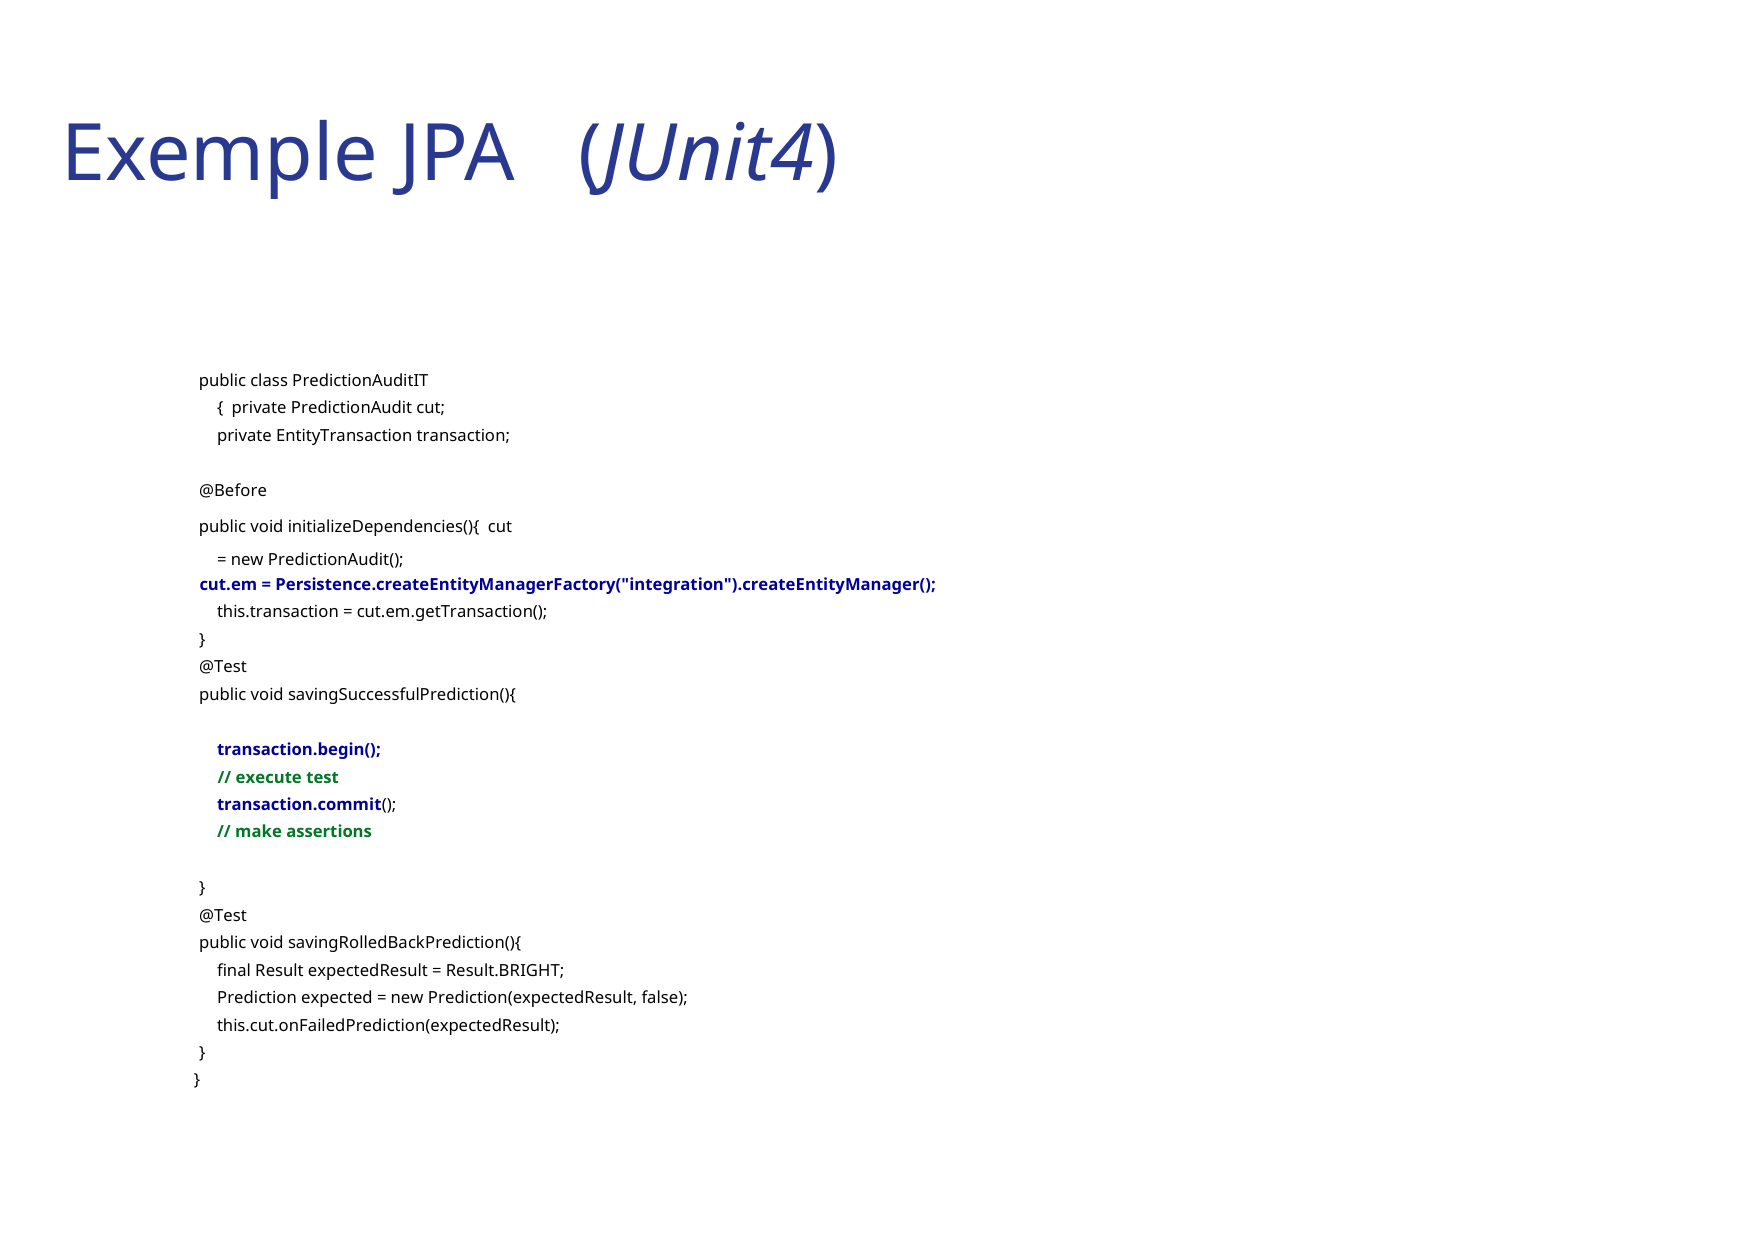

# Exemple JPA	(JUnit4)
public class PredictionAuditIT { private PredictionAudit cut;
private EntityTransaction transaction;
@Before
public void initializeDependencies(){ cut = new PredictionAudit();
cut.em = Persistence.createEntityManagerFactory("integration").createEntityManager();
this.transaction = cut.em.getTransaction();
}
@Test
public void savingSuccessfulPrediction(){
transaction.begin();
// execute test transaction.commit();
// make assertions
}
@Test
public void savingRolledBackPrediction(){
final Result expectedResult = Result.BRIGHT;
Prediction expected = new Prediction(expectedResult, false); this.cut.onFailedPrediction(expectedResult);
}
}